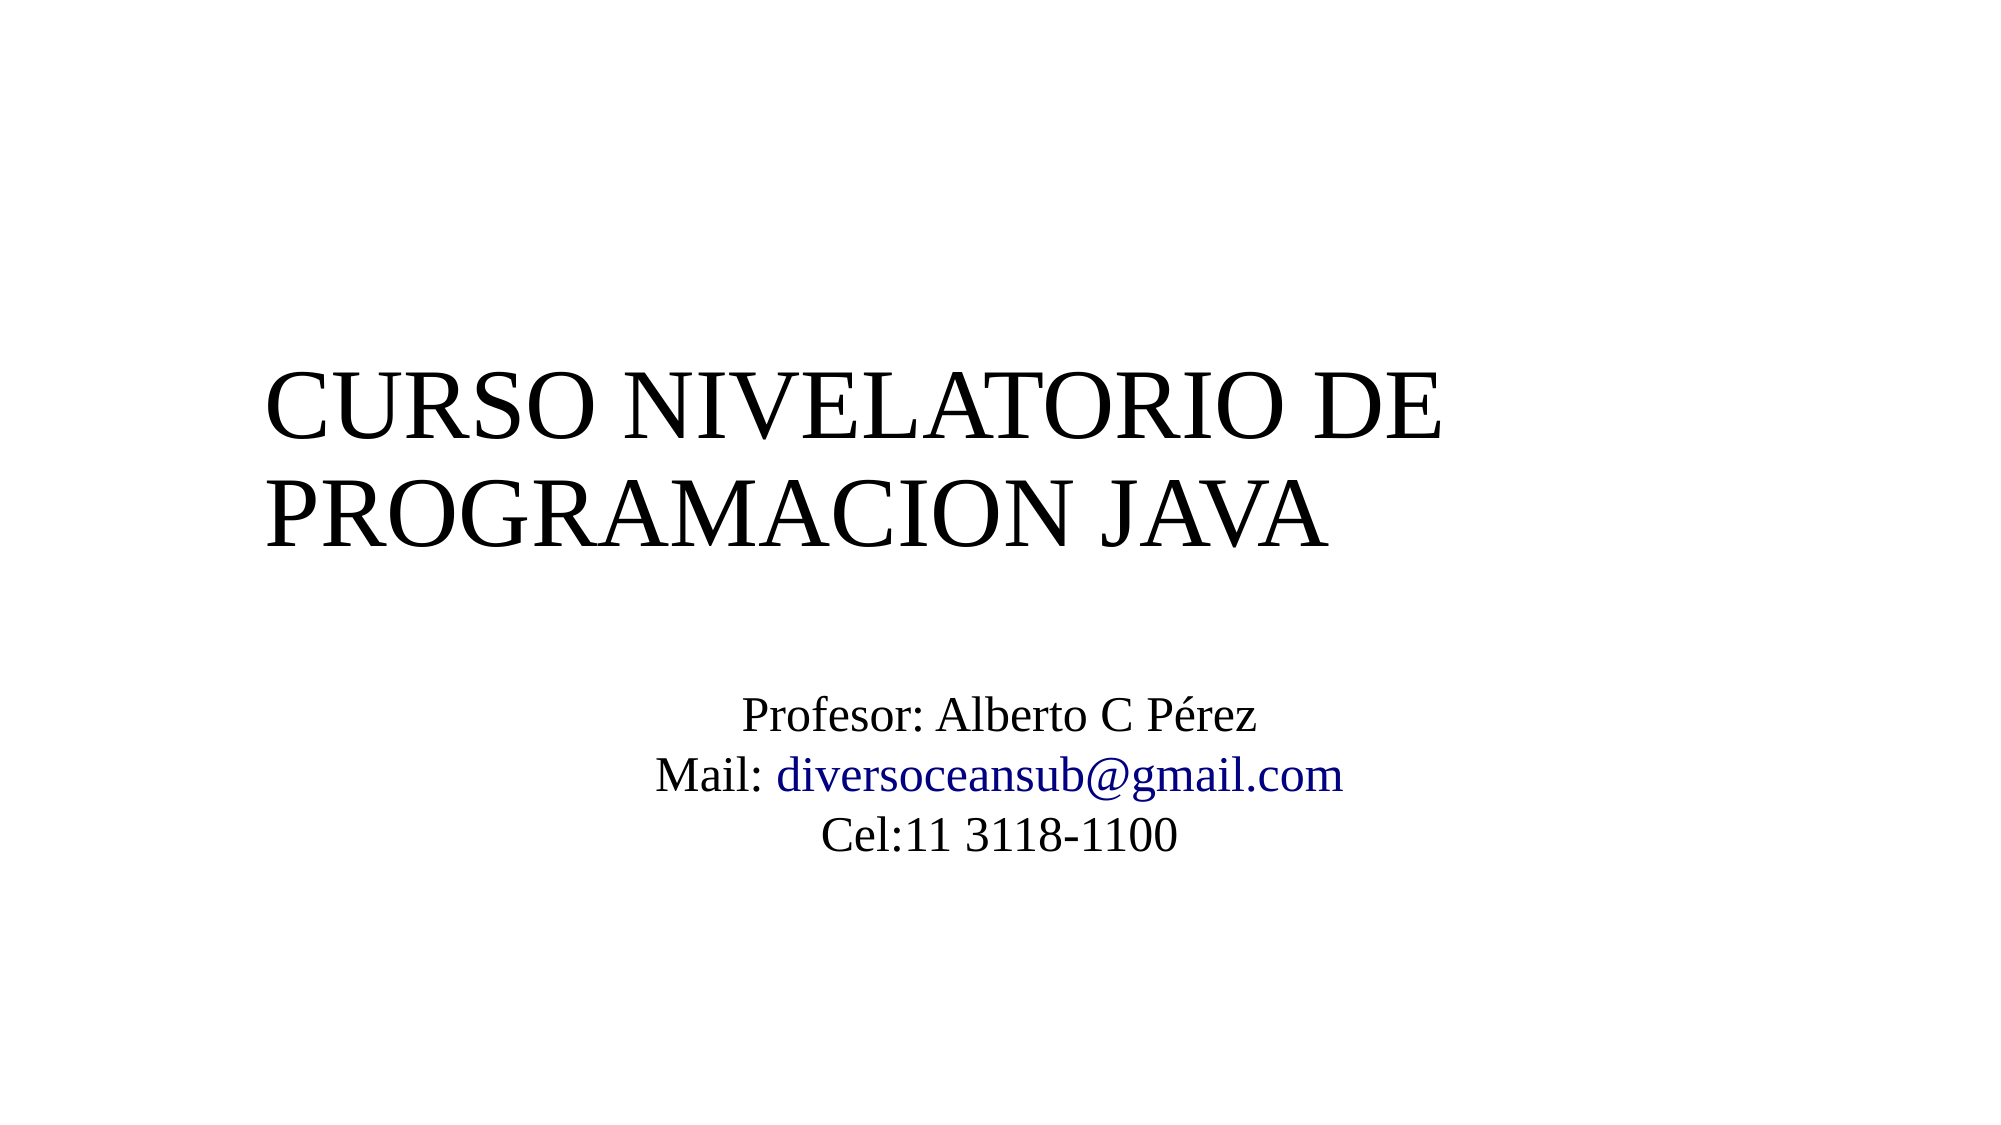

CURSO NIVELATORIO DE PROGRAMACION JAVA
Profesor: Alberto C Pérez
Mail: diversoceansub@gmail.com
Cel:11 3118-1100